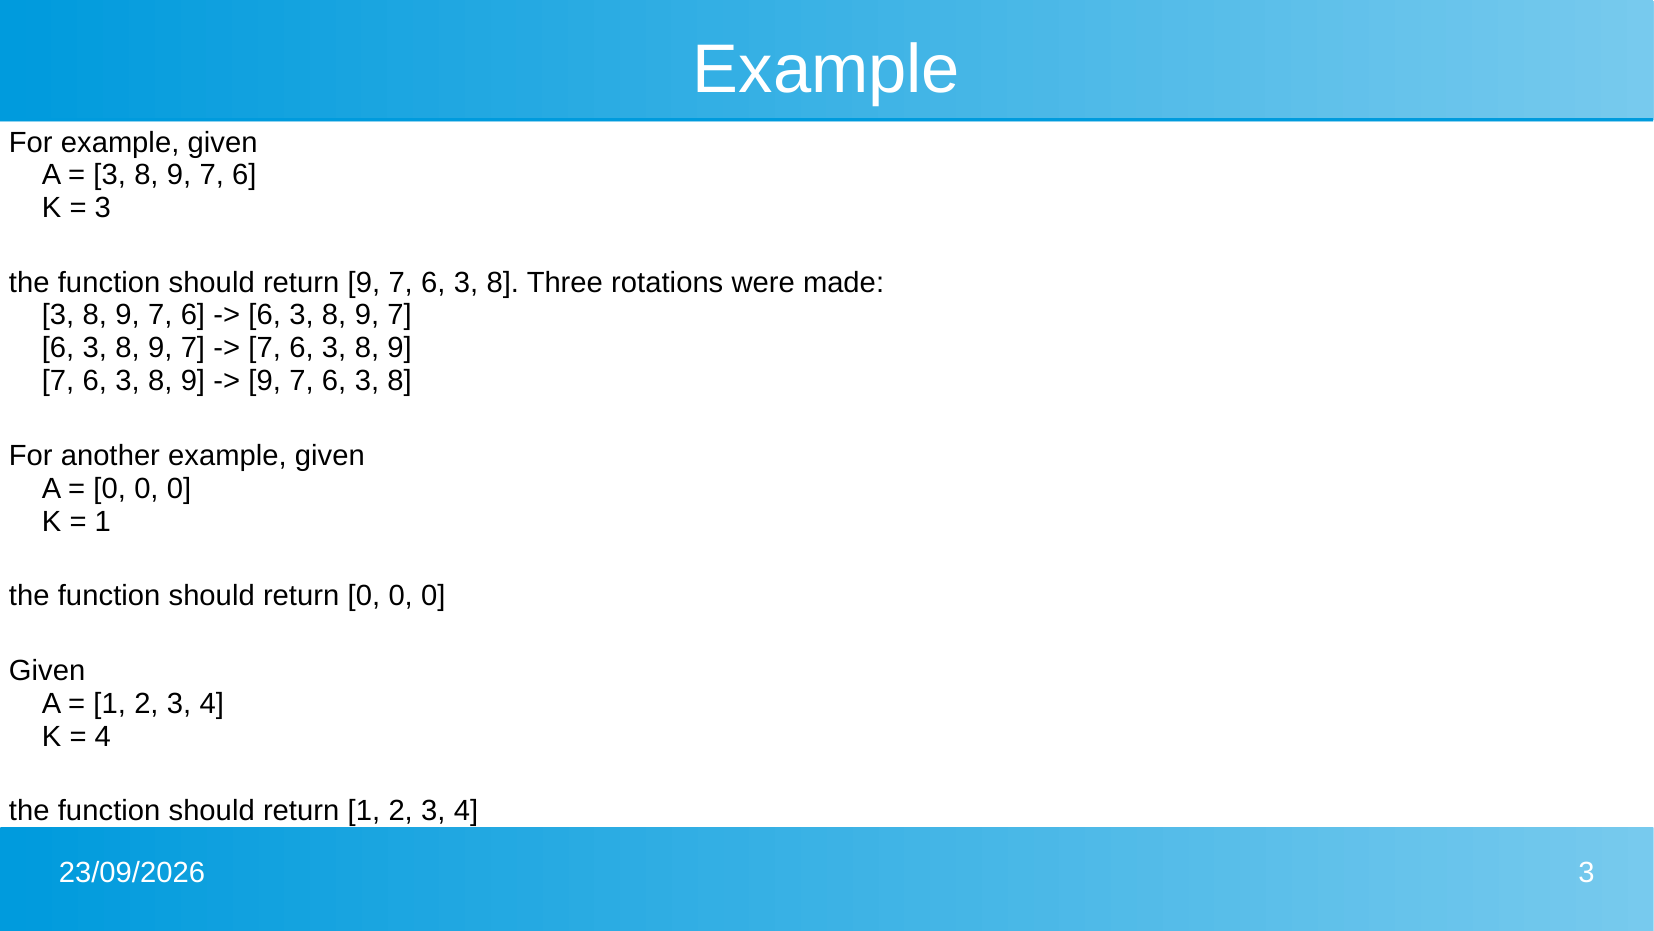

# Example
For example, given
 A = [3, 8, 9, 7, 6]
 K = 3
the function should return [9, 7, 6, 3, 8]. Three rotations were made:
 [3, 8, 9, 7, 6] -> [6, 3, 8, 9, 7]
 [6, 3, 8, 9, 7] -> [7, 6, 3, 8, 9]
 [7, 6, 3, 8, 9] -> [9, 7, 6, 3, 8]
For another example, given
 A = [0, 0, 0]
 K = 1
the function should return [0, 0, 0]
Given
 A = [1, 2, 3, 4]
 K = 4
the function should return [1, 2, 3, 4]
3